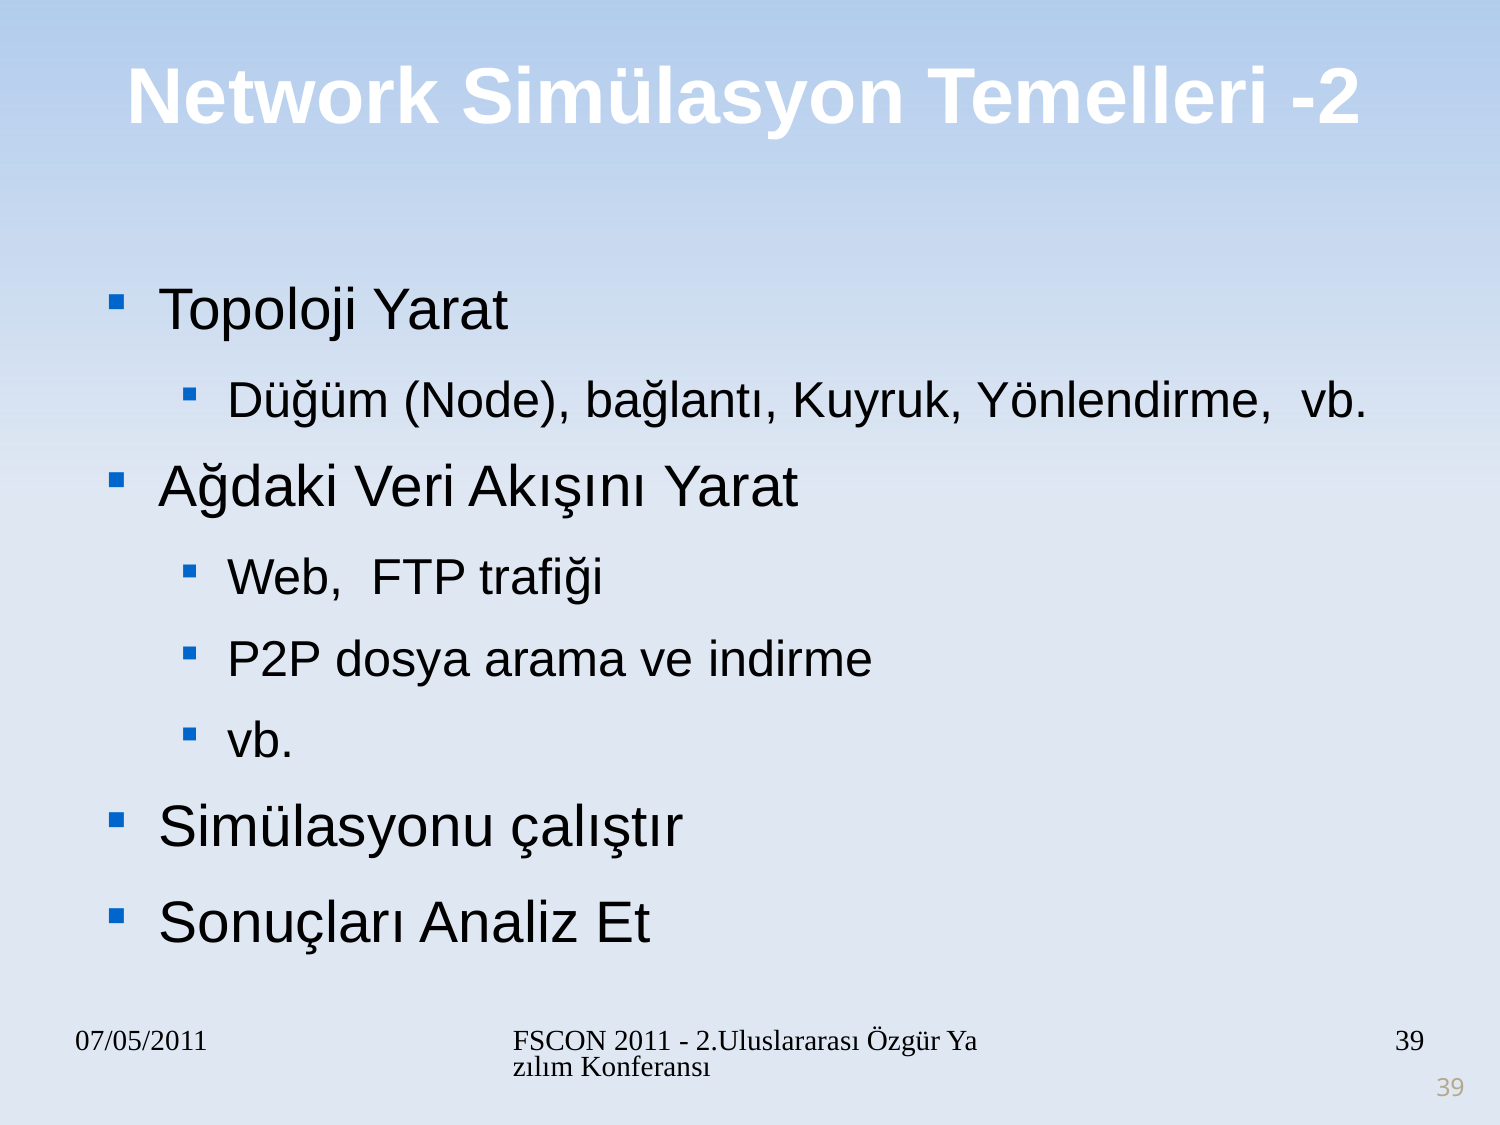

Network Simülasyon Temelleri -2
# Topoloji Yarat
Düğüm (Node), bağlantı, Kuyruk, Yönlendirme, vb.
Ağdaki Veri Akışını Yarat
Web, FTP trafiği
P2P dosya arama ve indirme
vb.
Simülasyonu çalıştır
Sonuçları Analiz Et
07/05/2011
FSCON 2011 - 2.Uluslararası Özgür Yazılım Konferansı
39